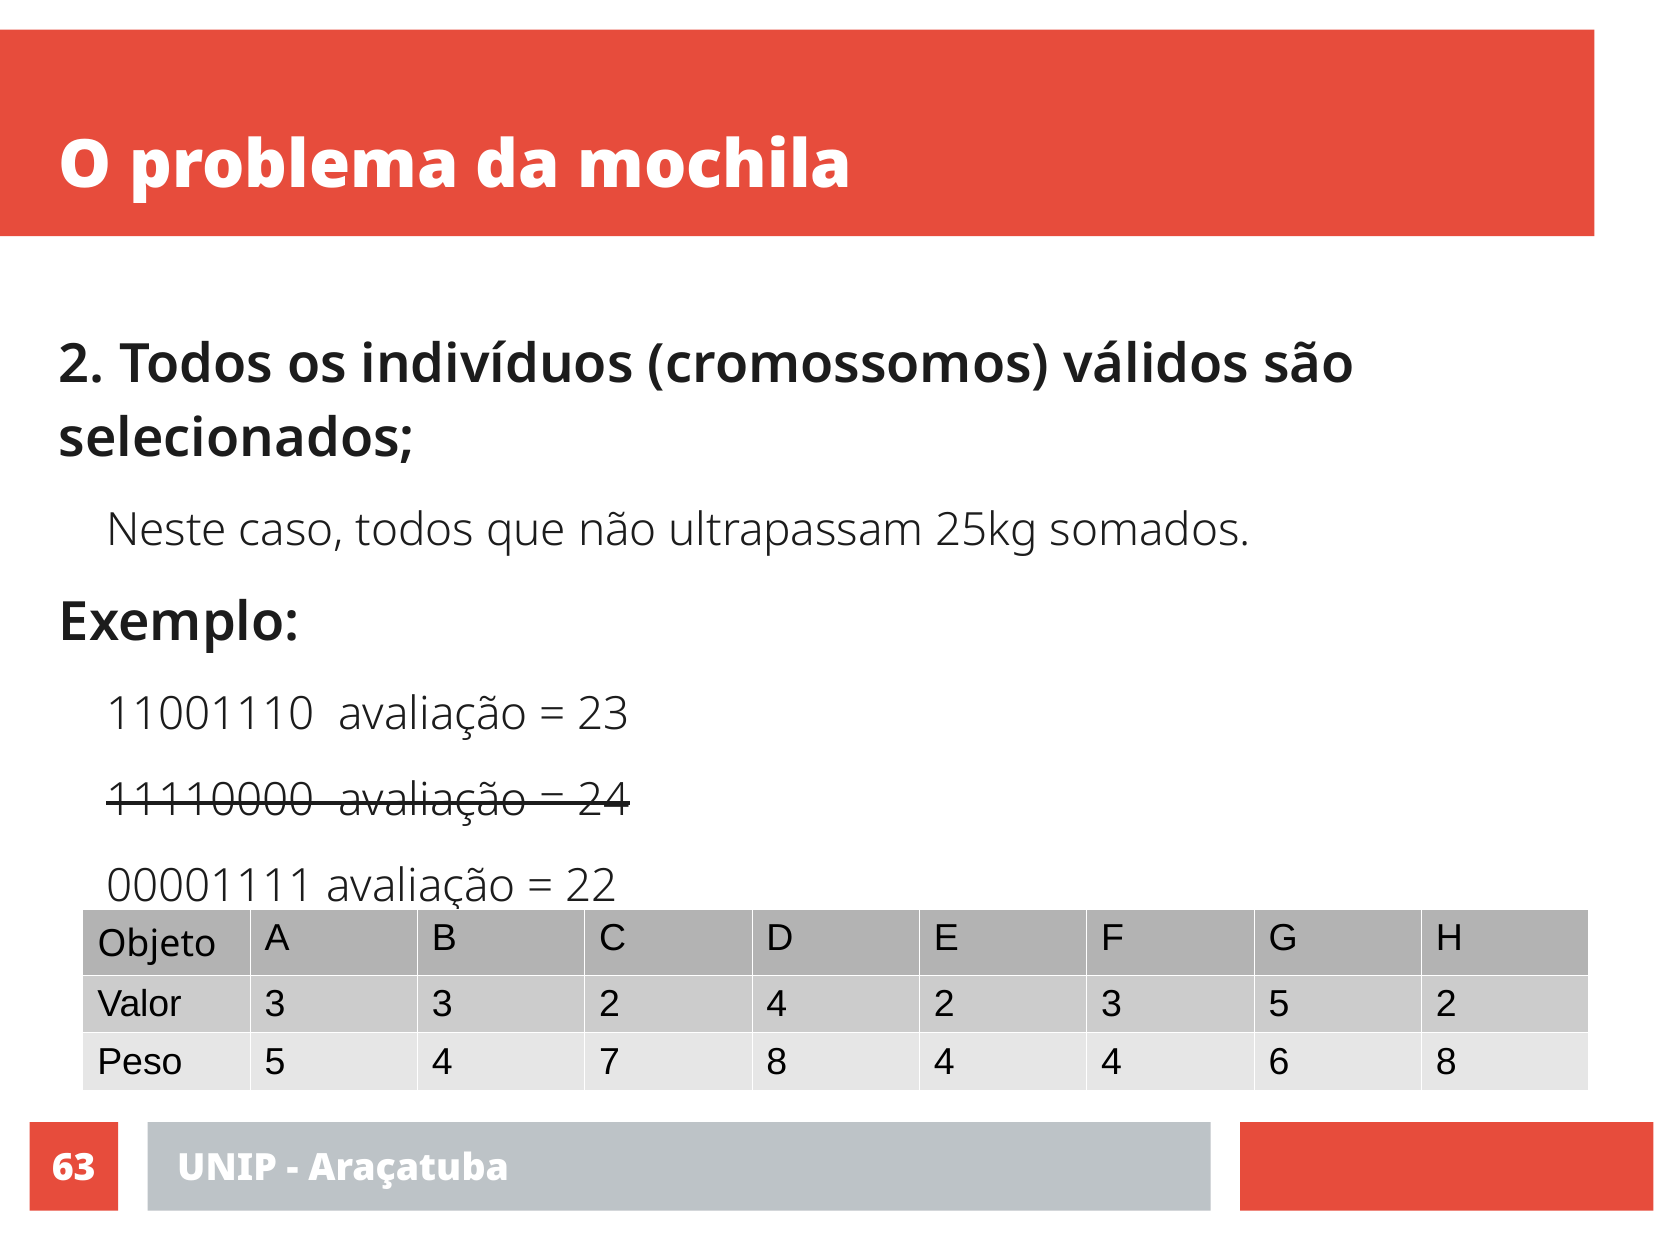

# O problema da mochila
2. Todos os indivíduos (cromossomos) válidos são selecionados;
Neste caso, todos que não ultrapassam 25kg somados.
Exemplo:
11001110 avaliação = 23
11110000 avaliação = 24
00001111 avaliação = 22
...
| Objeto | A | B | C | D | E | F | G | H |
| --- | --- | --- | --- | --- | --- | --- | --- | --- |
| Valor | 3 | 3 | 2 | 4 | 2 | 3 | 5 | 2 |
| Peso | 5 | 4 | 7 | 8 | 4 | 4 | 6 | 8 |
63
UNIP - Araçatuba